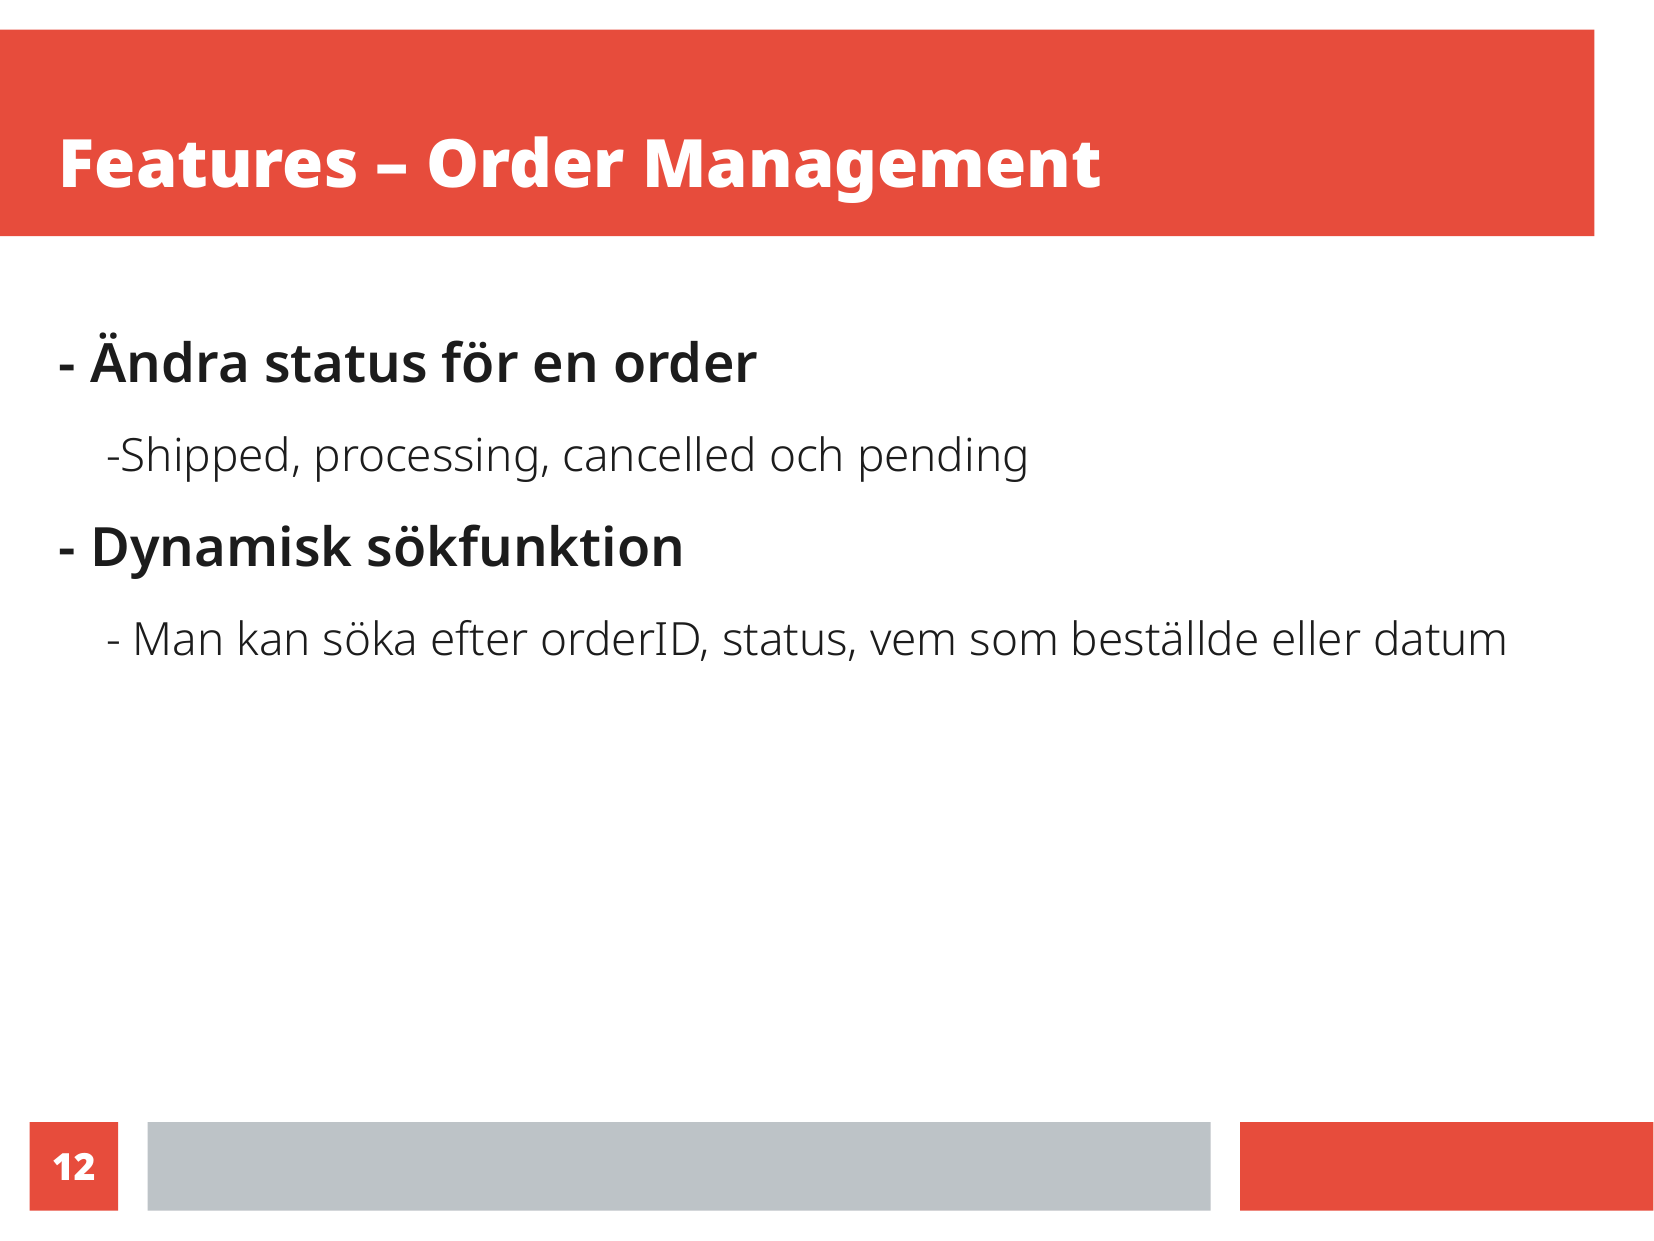

# Features – Order Management
- Ändra status för en order
-Shipped, processing, cancelled och pending
- Dynamisk sökfunktion
- Man kan söka efter orderID, status, vem som beställde eller datum
12